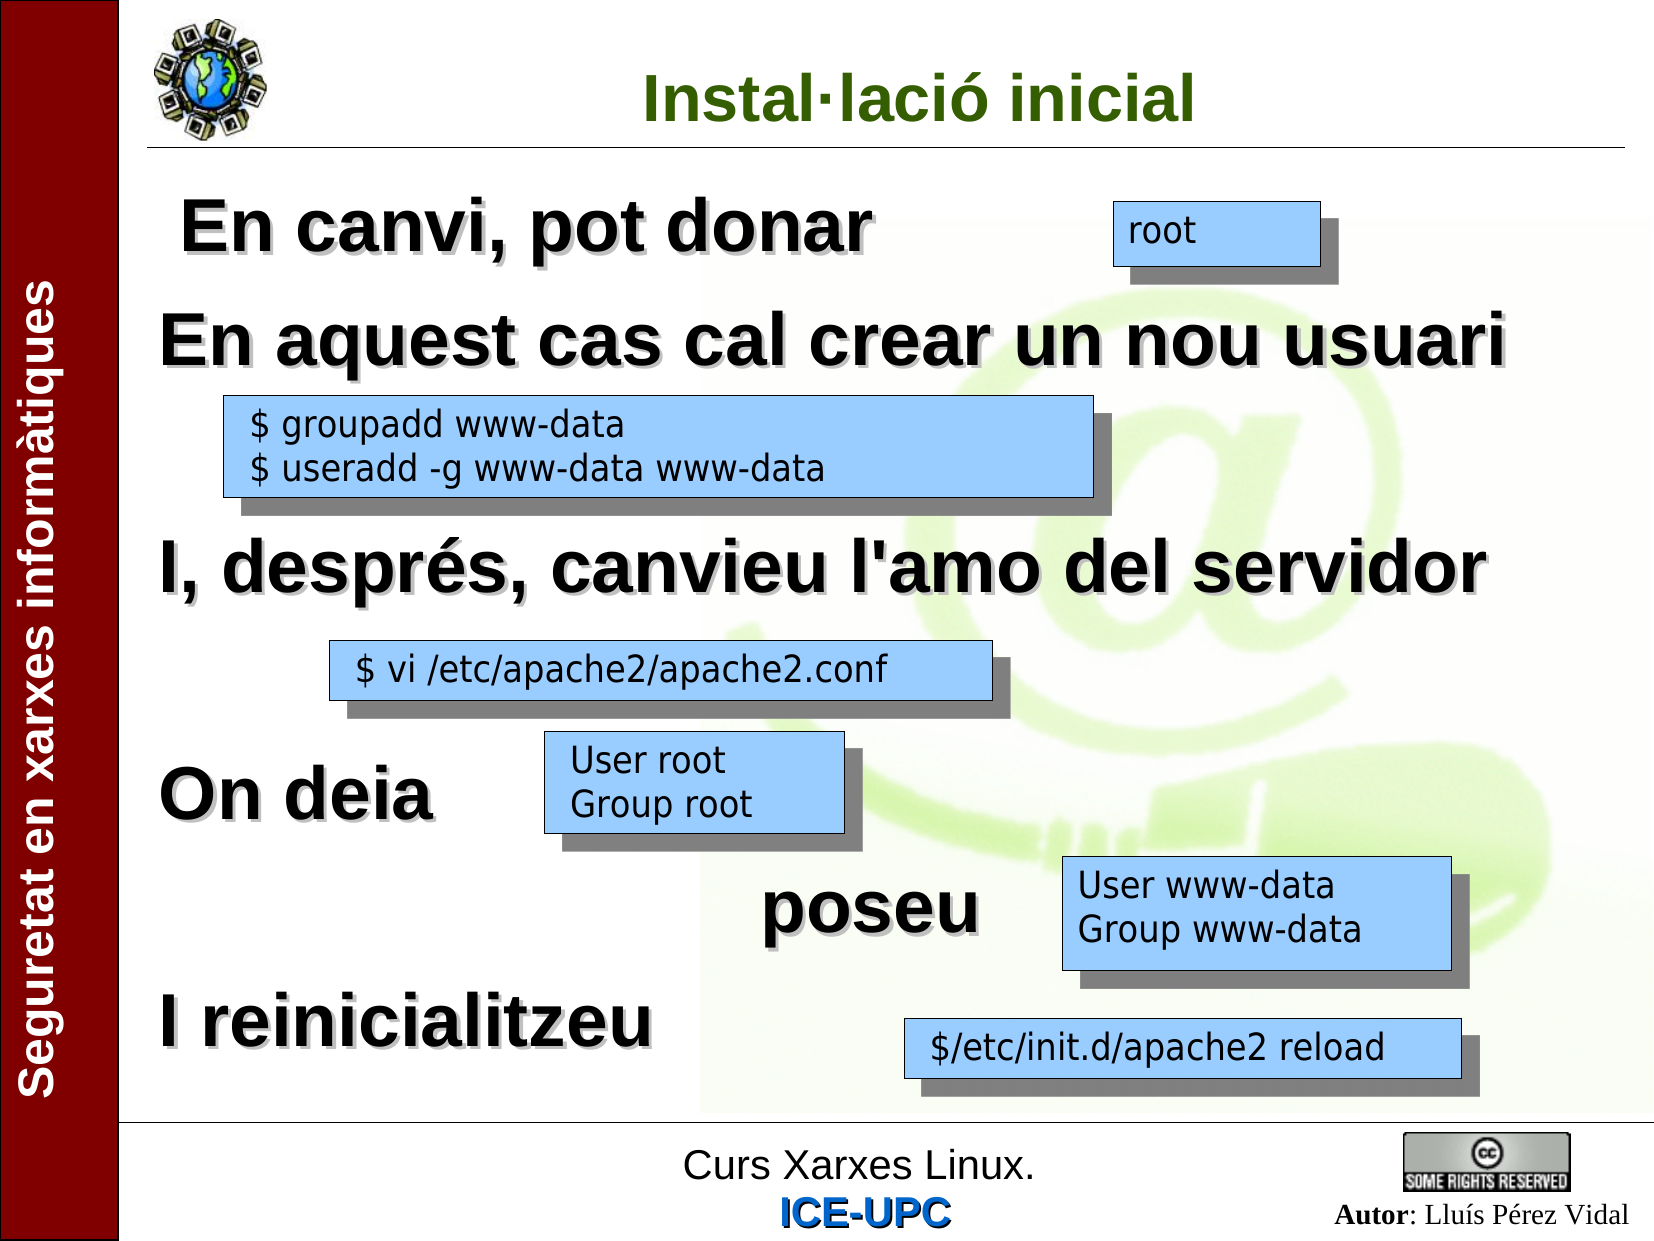

# Instal·lació inicial
 En canvi, pot donar
En aquest cas cal crear un nou usuari
I, després, canvieu l'amo del servidor
On deia
 poseu
I reinicialitzeu
root
 $ groupadd www-data
 $ useradd -g www-data www-data
 $ vi /etc/apache2/apache2.conf
 User root
 Group root
User www-data
Group www-data
 $/etc/init.d/apache2 reload